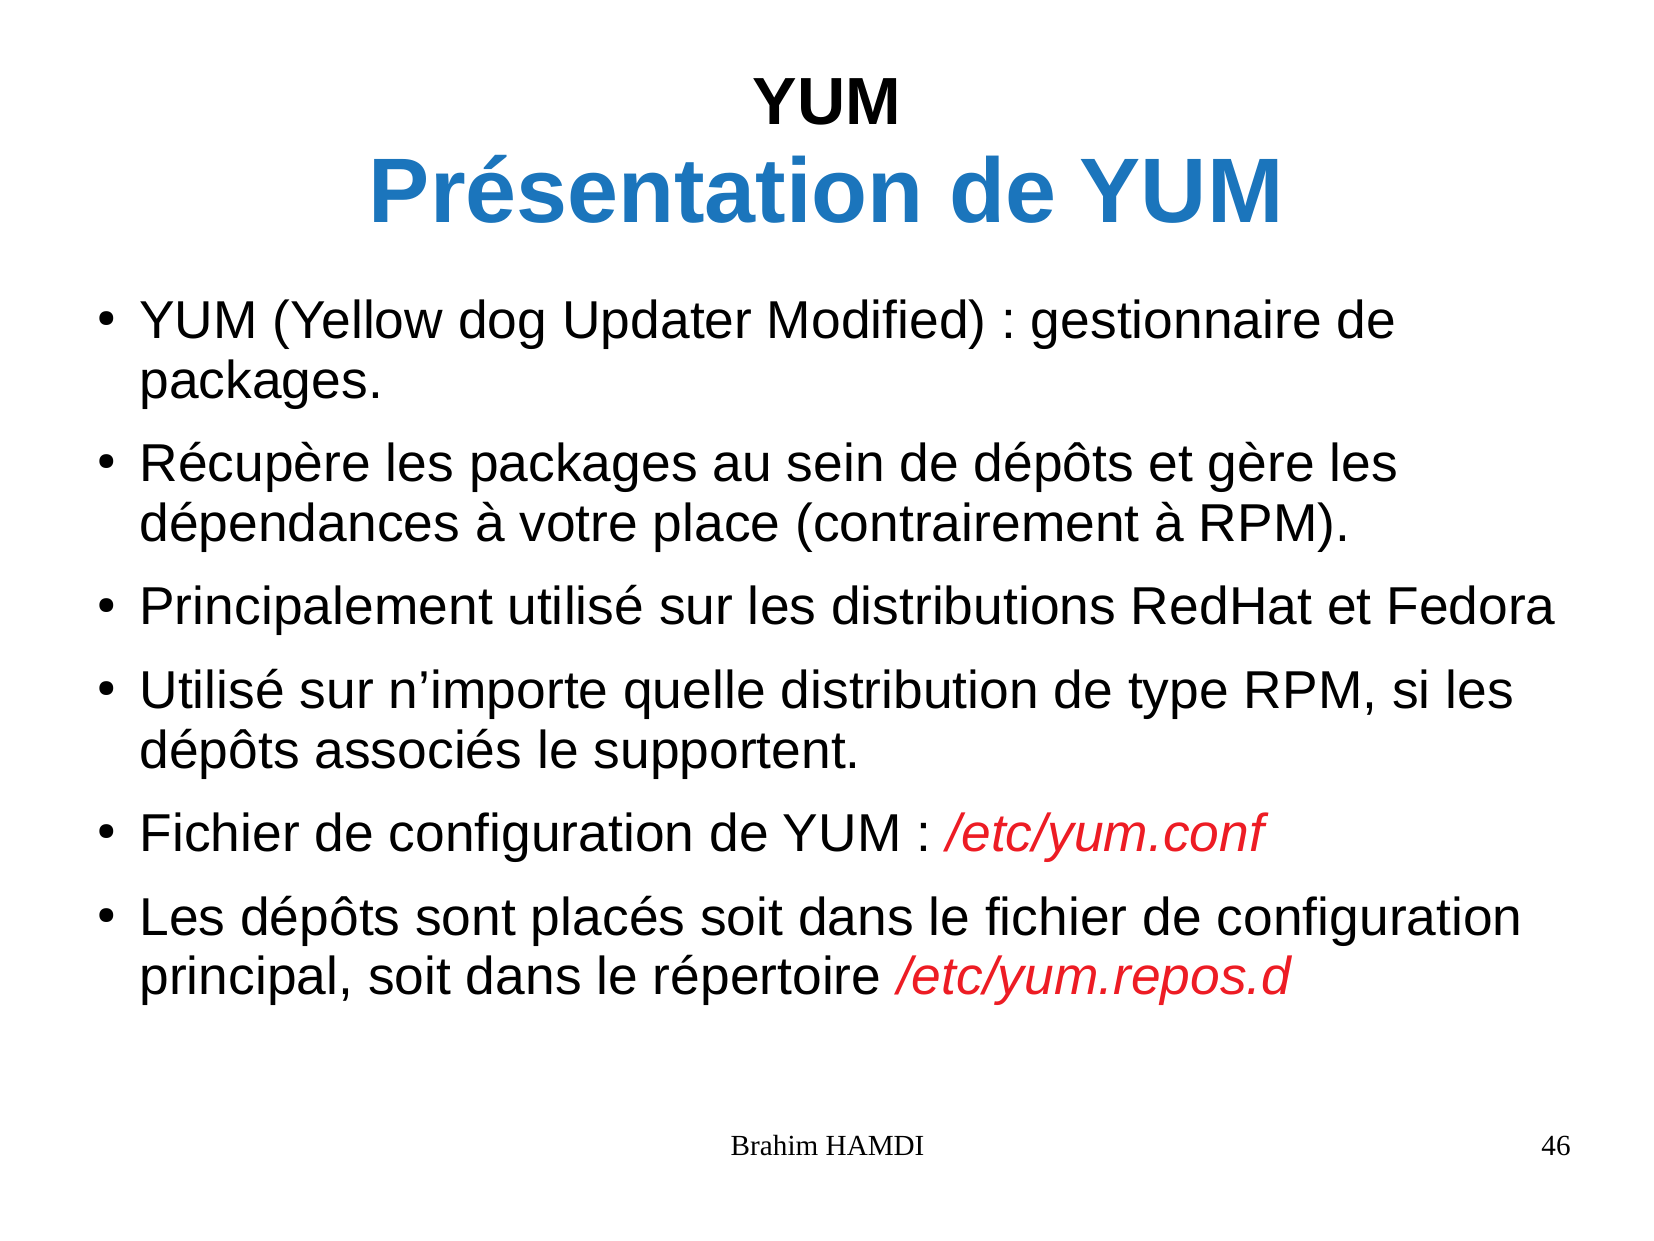

# YUM Présentation de YUM
YUM (Yellow dog Updater Modified) : gestionnaire de packages.
Récupère les packages au sein de dépôts et gère les dépendances à votre place (contrairement à RPM).
Principalement utilisé sur les distributions RedHat et Fedora
Utilisé sur n’importe quelle distribution de type RPM, si les dépôts associés le supportent.
Fichier de configuration de YUM : /etc/yum.conf
Les dépôts sont placés soit dans le fichier de configuration principal, soit dans le répertoire /etc/yum.repos.d
Brahim HAMDI
46